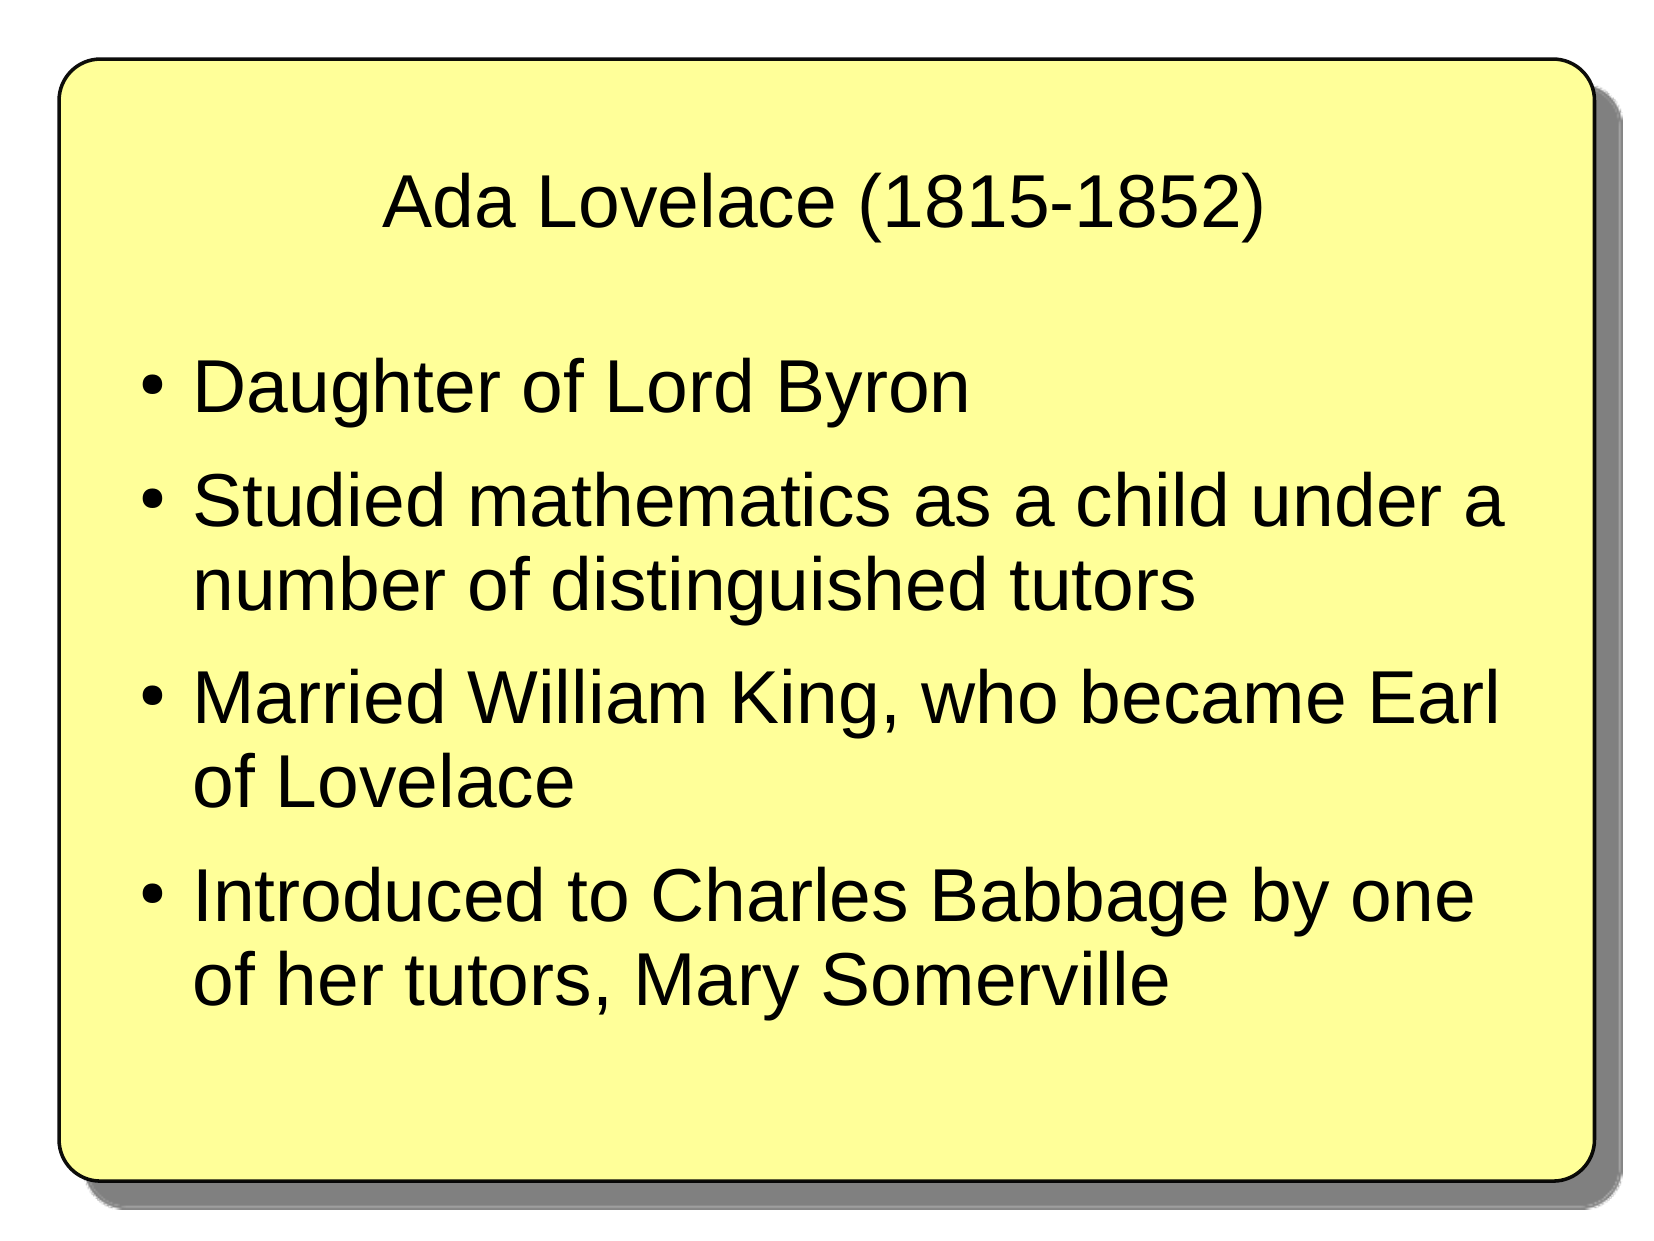

# Ada Lovelace (1815-1852)
Daughter of Lord Byron
Studied mathematics as a child under a number of distinguished tutors
Married William King, who became Earl of Lovelace
Introduced to Charles Babbage by one of her tutors, Mary Somerville